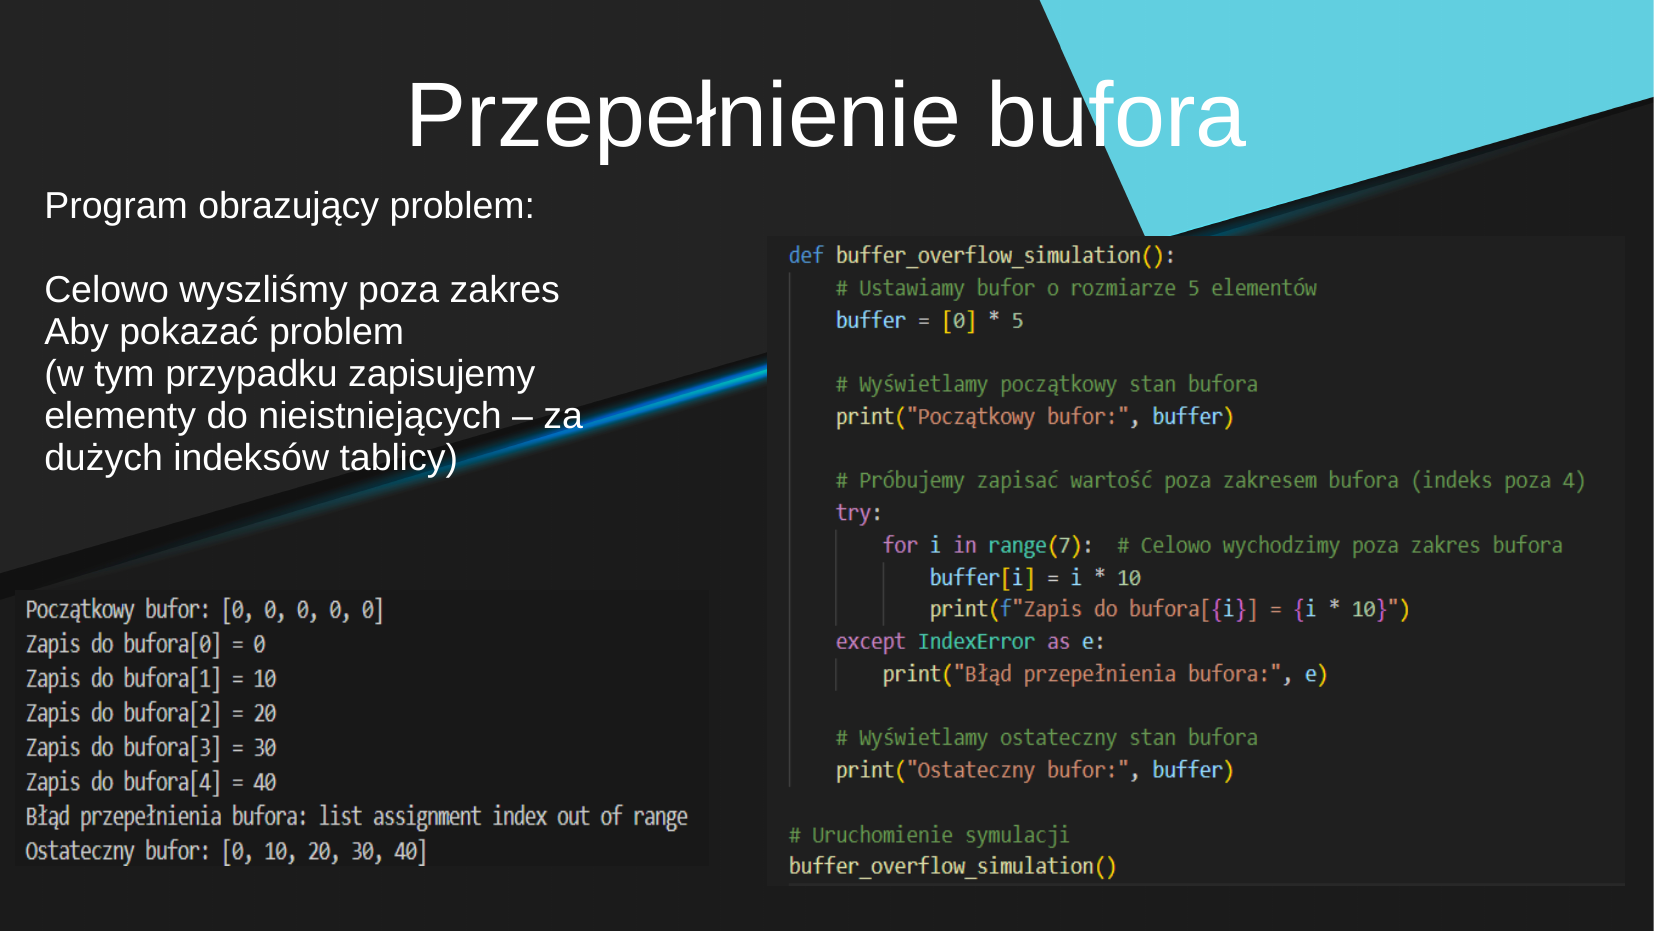

# Przepełnienie bufora
Program obrazujący problem:
Celowo wyszliśmy poza zakres
Aby pokazać problem
(w tym przypadku zapisujemy elementy do nieistniejących – za dużych indeksów tablicy)